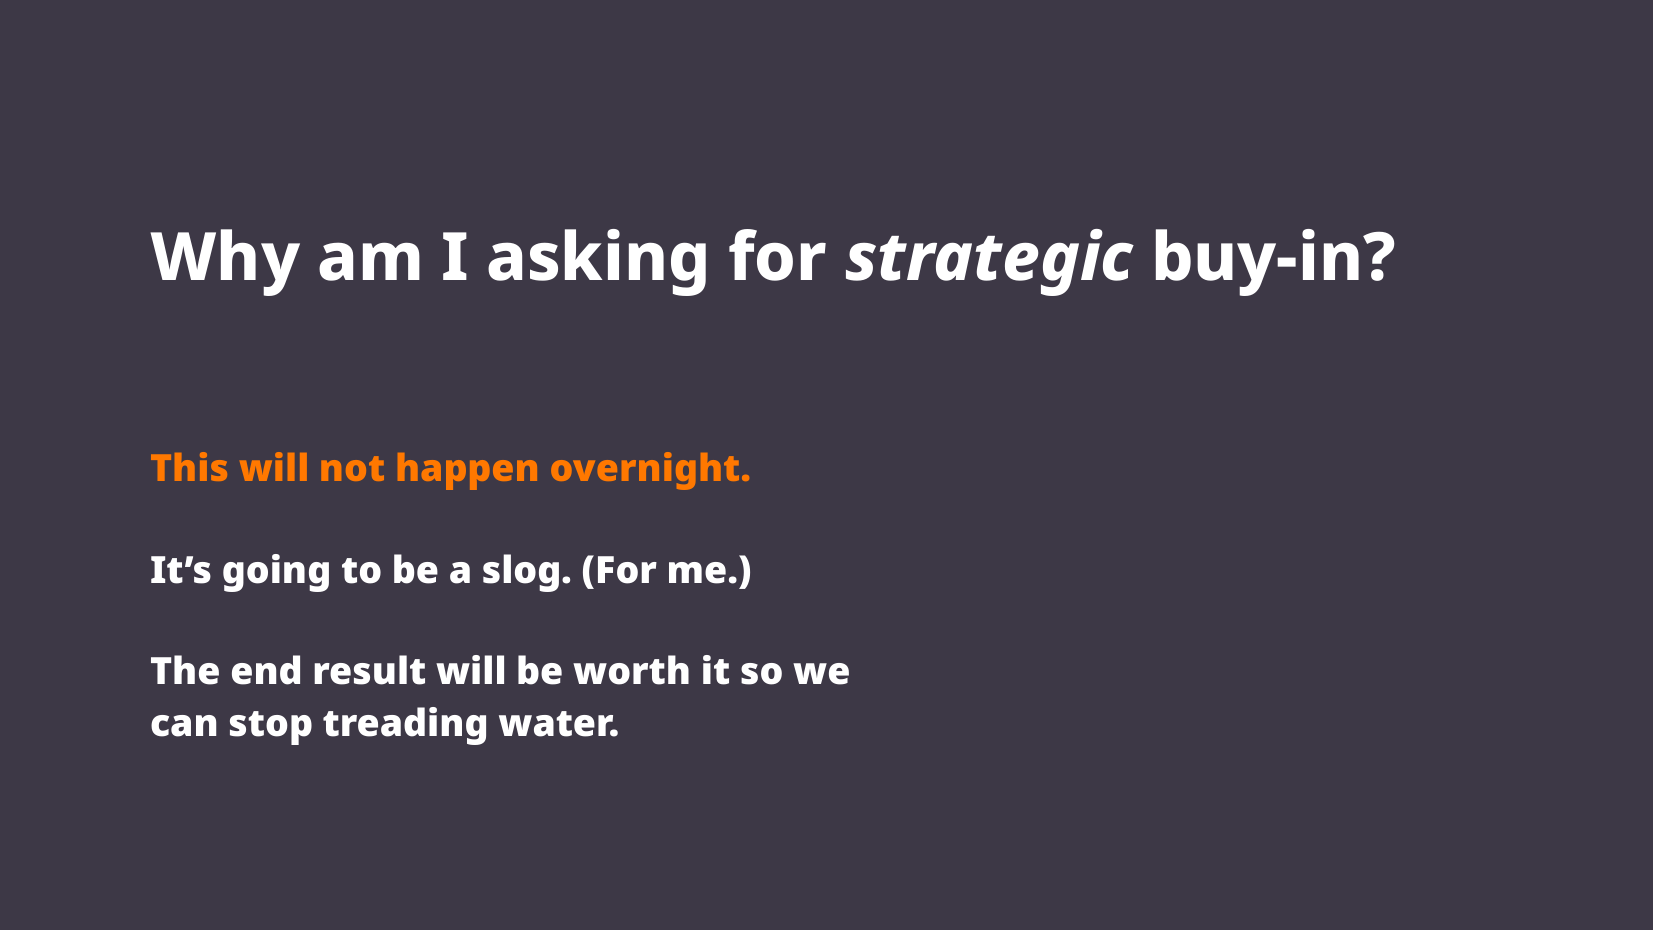

# Why am I asking for strategic buy-in?
This will not happen overnight.
It’s going to be a slog. (For me.)
The end result will be worth it so we can stop treading water.